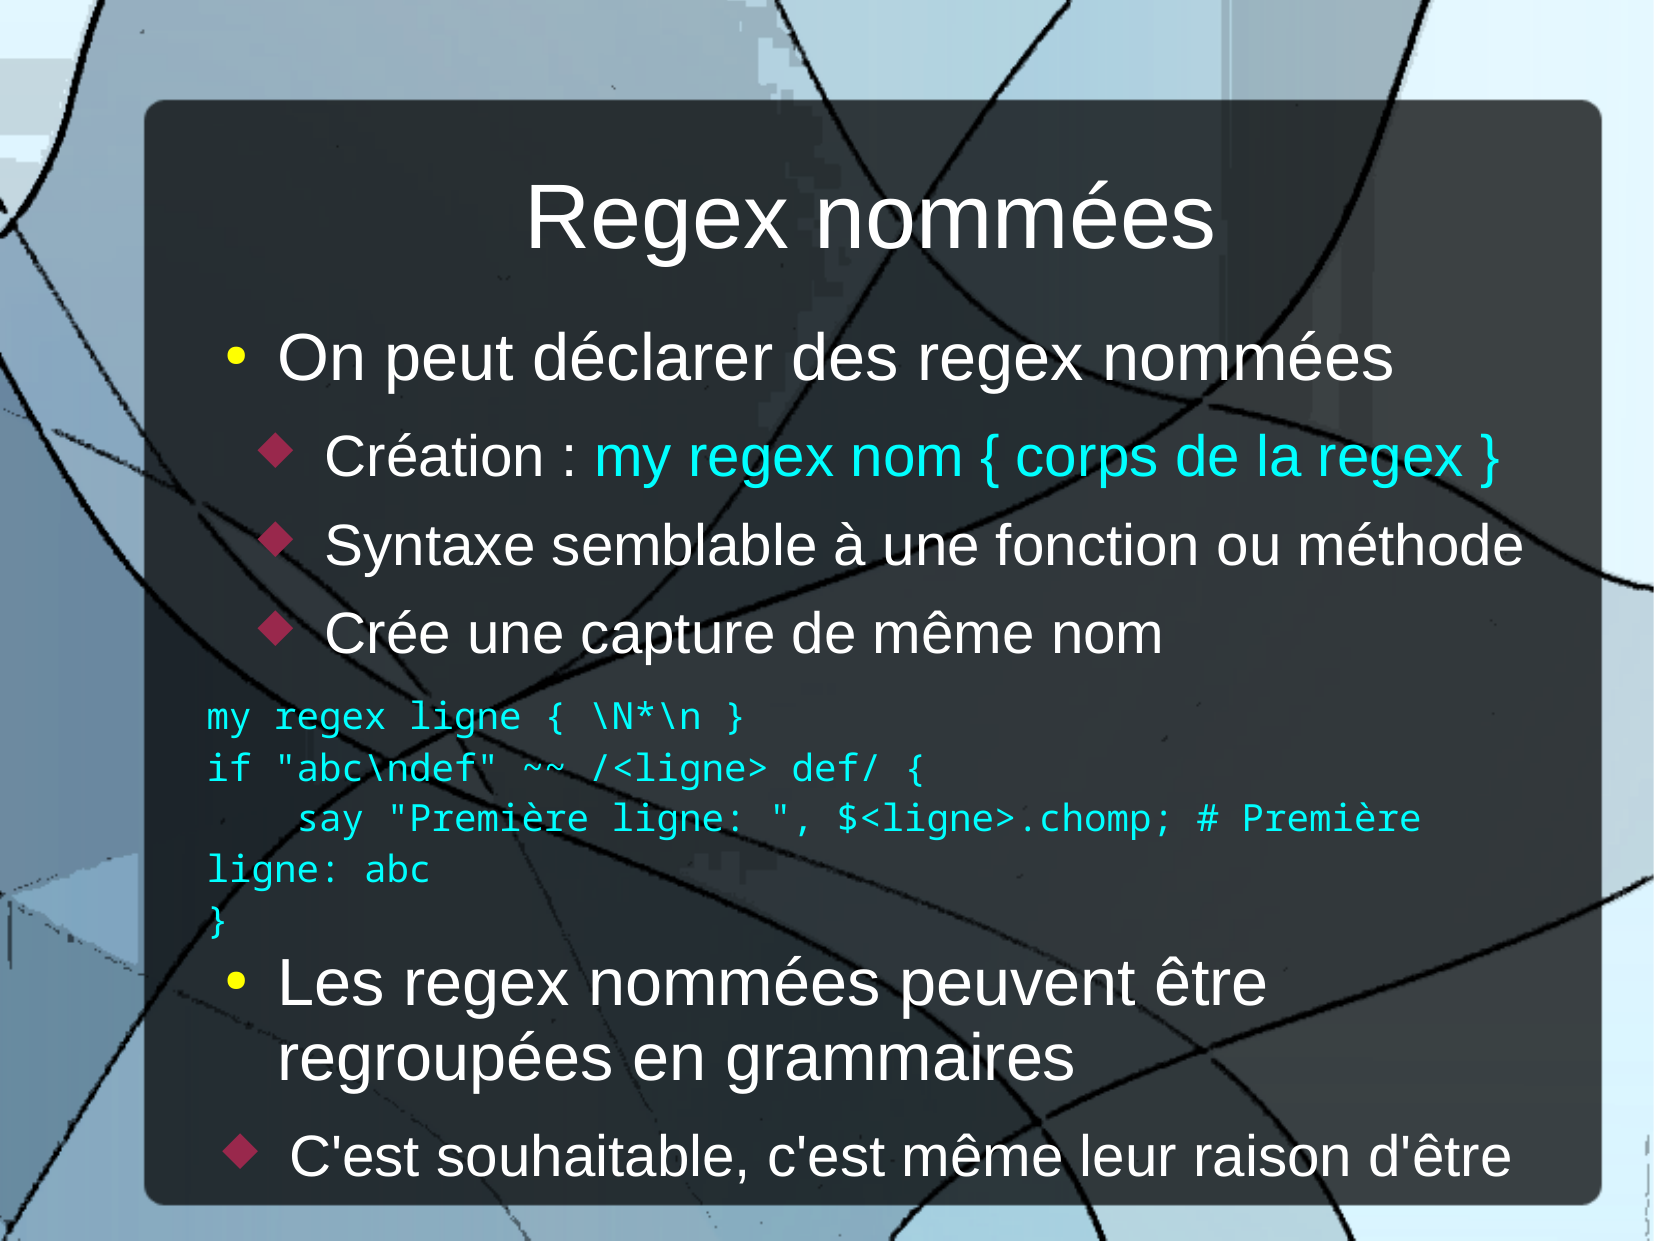

# Regex nommées
On peut déclarer des regex nommées
Création : my regex nom { corps de la regex }
Syntaxe semblable à une fonction ou méthode
Crée une capture de même nom
my regex ligne { \N*\n }
if "abc\ndef" ~~ /<ligne> def/ {
 say "Première ligne: ", $<ligne>.chomp; # Première ligne: abc
}
Les regex nommées peuvent être regroupées en grammaires
C'est souhaitable, c'est même leur raison d'être